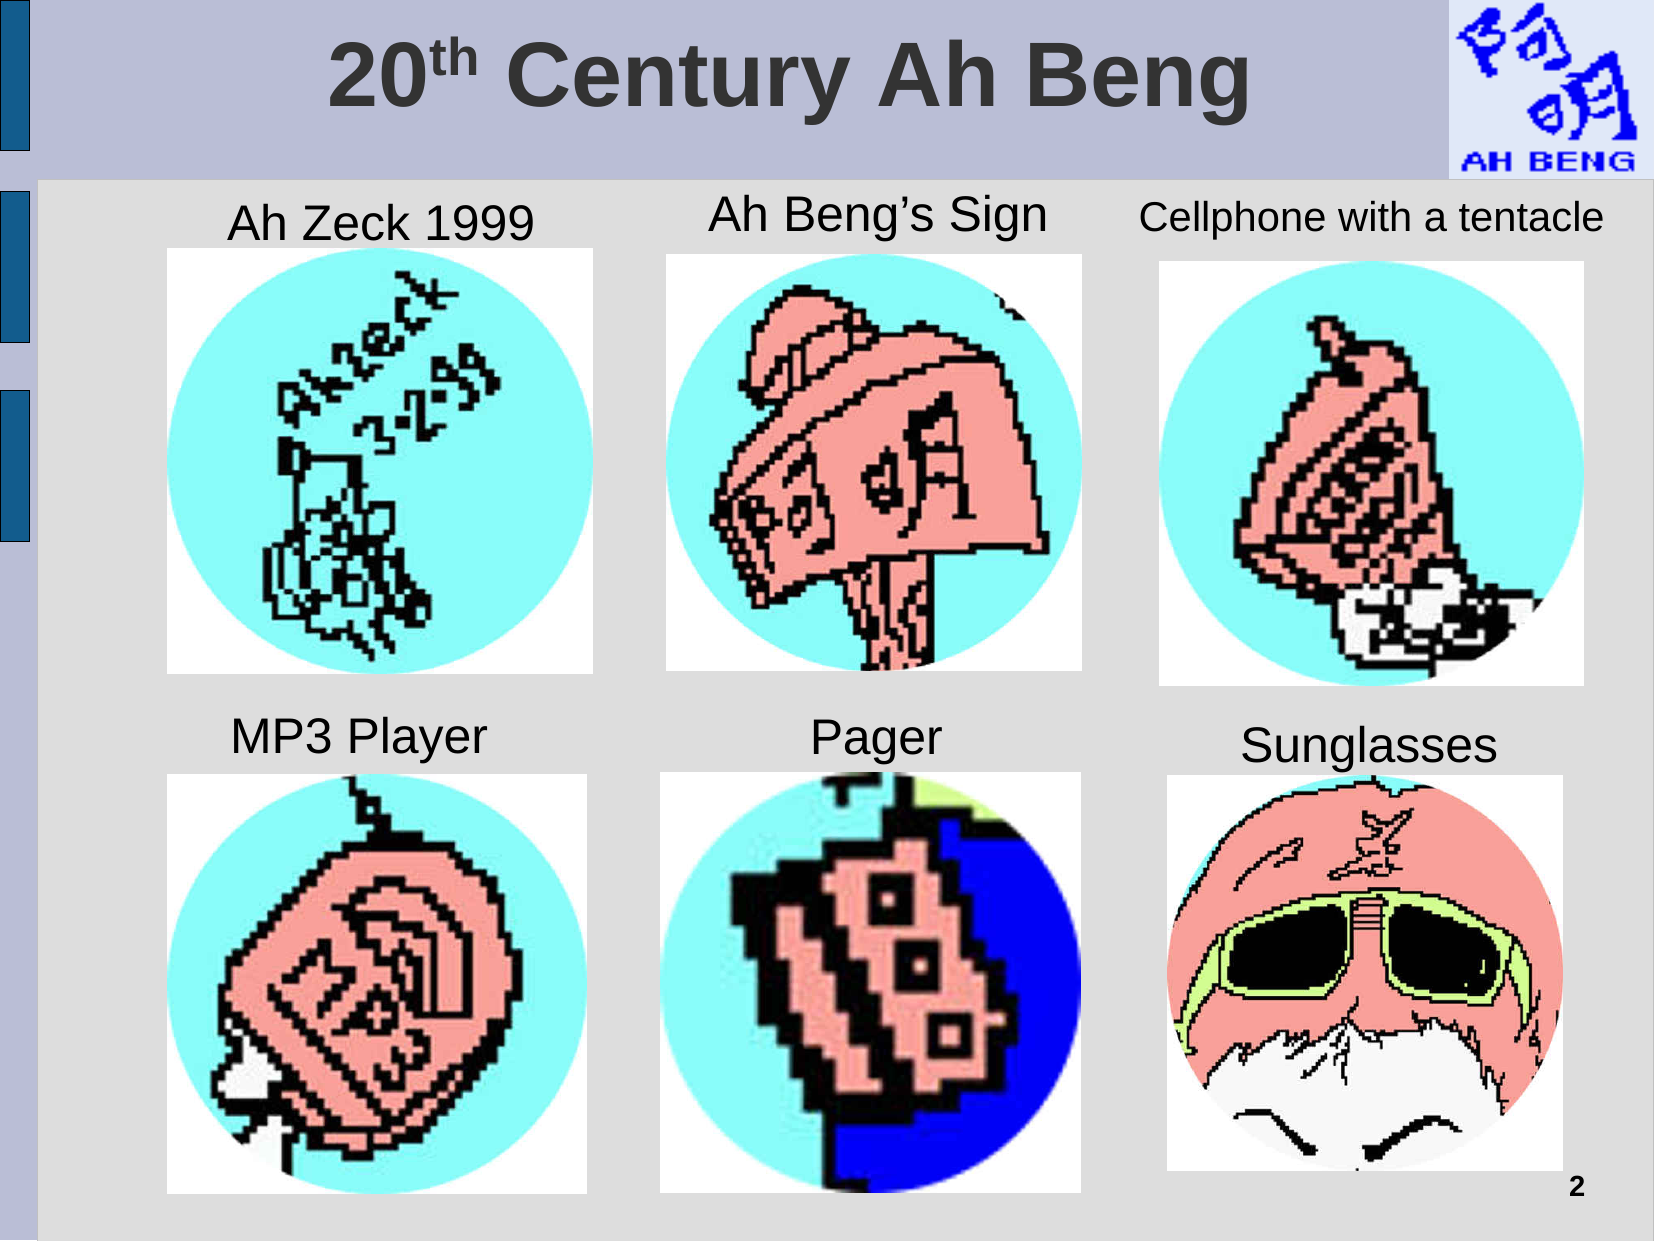

# 20th Century Ah Beng
Ah Beng’s Sign
Cellphone with a tentacle
Ah Zeck 1999
MP3 Player
Pager
Sunglasses